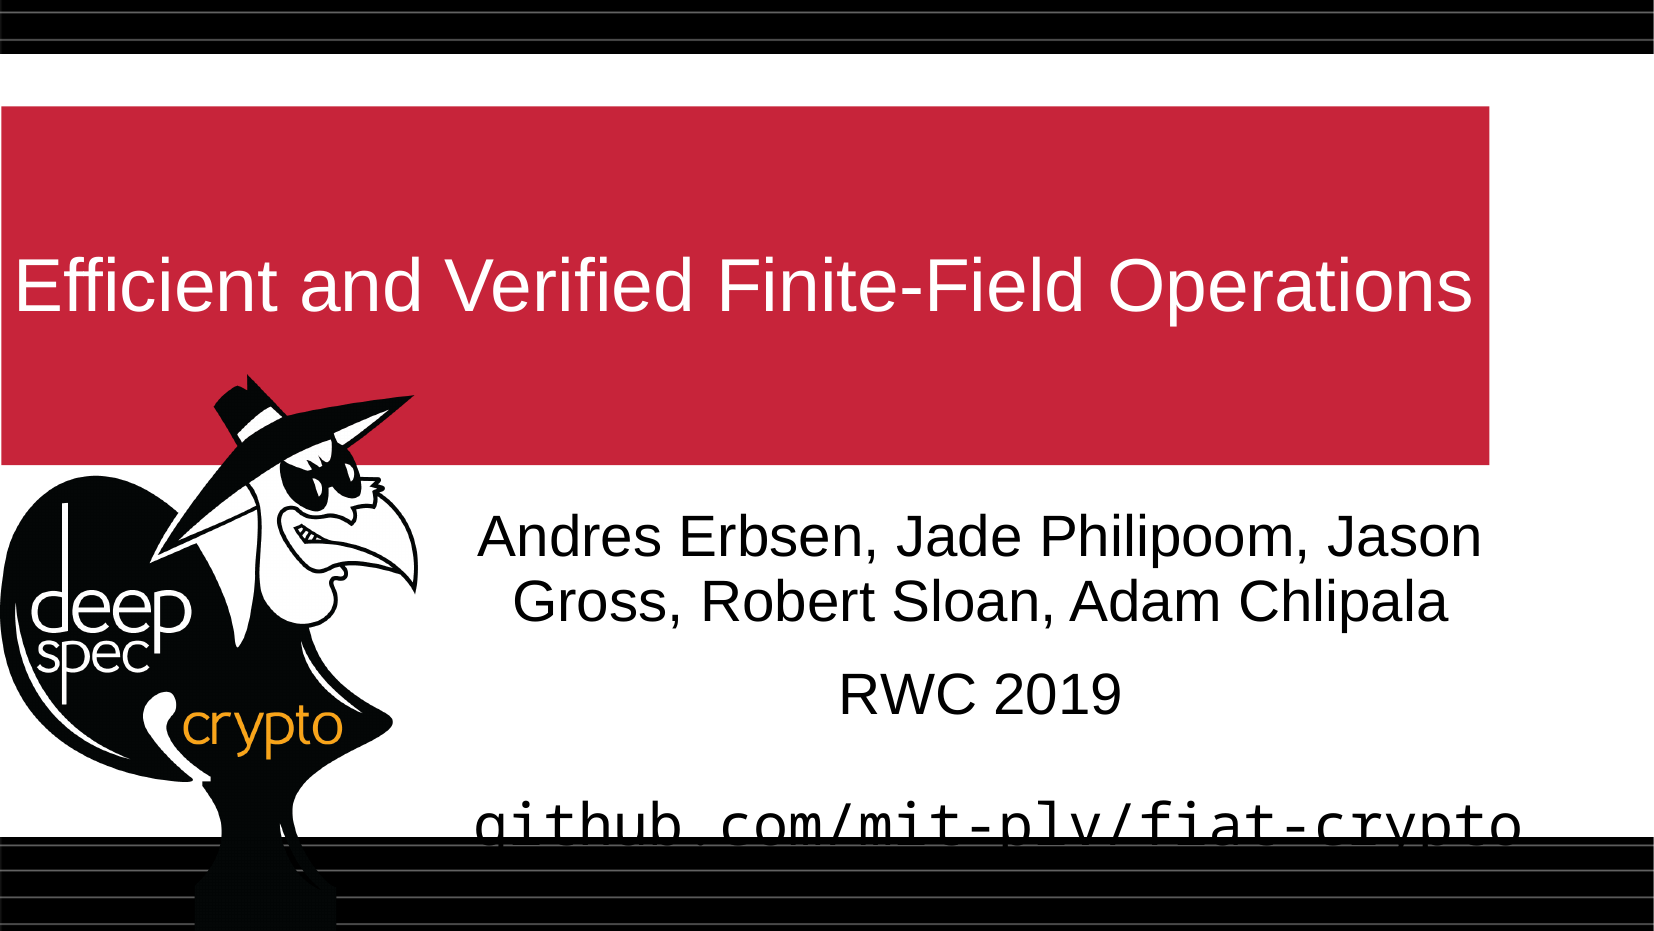

# Efficient and Verified Finite-Field Operations
Andres Erbsen, Jade Philipoom, Jason Gross, Robert Sloan, Adam Chlipala
RWC 2019
github.com/mit-plv/fiat-crypto